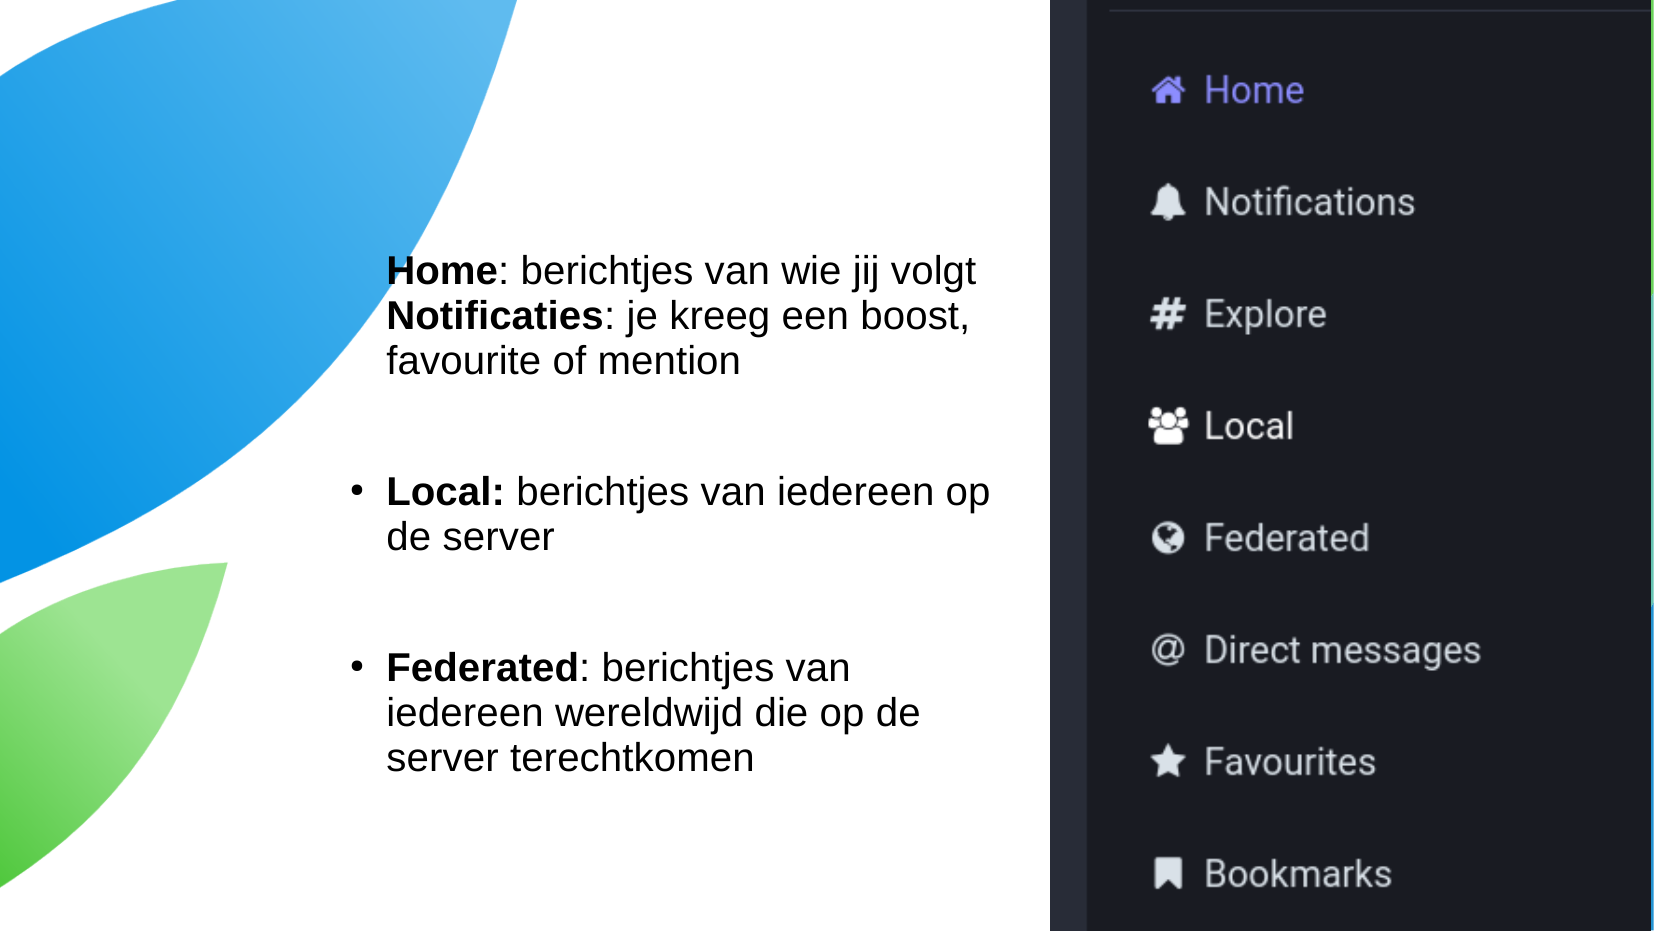

#
Home: berichtjes van wie jij volgt
Notificaties: je kreeg een boost, favourite of mention
Local: berichtjes van iedereen op de server
Federated: berichtjes van iedereen wereldwijd die op de server terechtkomen